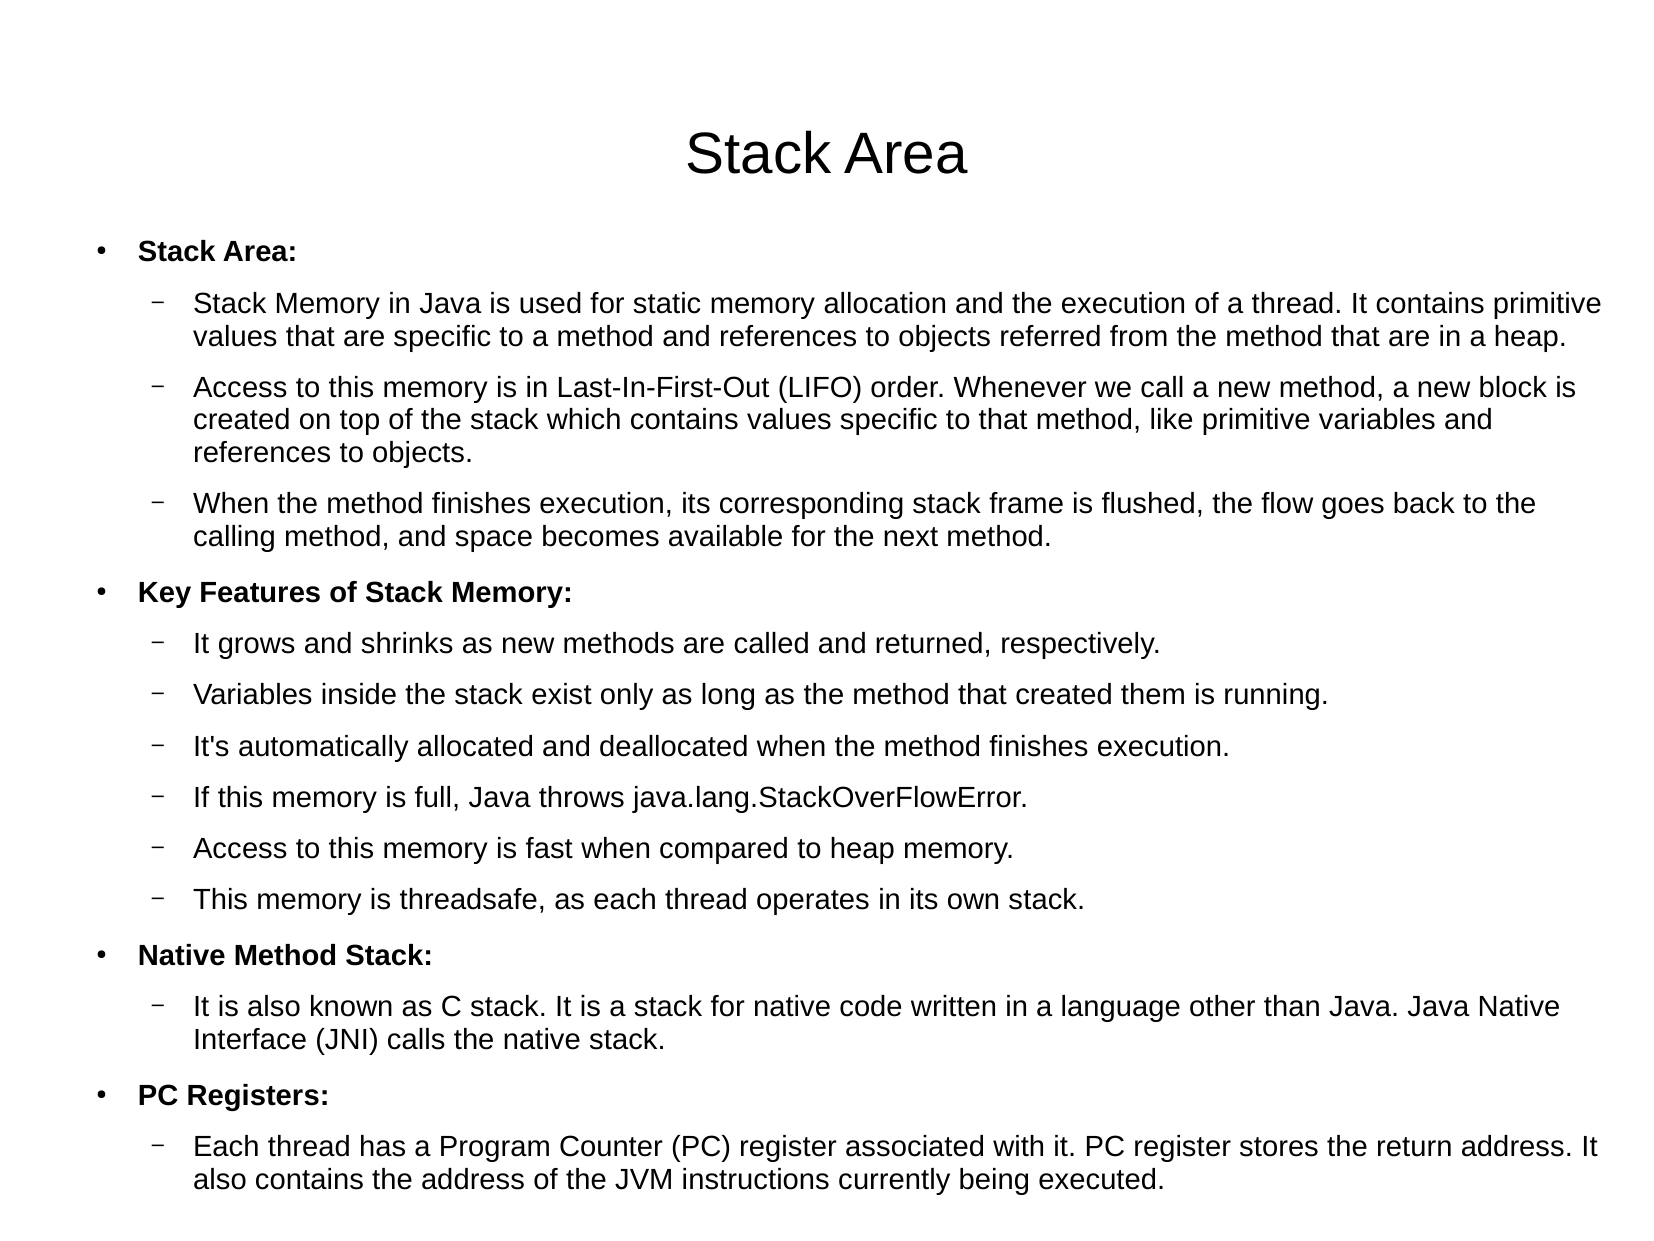

# Stack Area
Stack Area:
Stack Memory in Java is used for static memory allocation and the execution of a thread. It contains primitive values that are specific to a method and references to objects referred from the method that are in a heap.
Access to this memory is in Last-In-First-Out (LIFO) order. Whenever we call a new method, a new block is created on top of the stack which contains values specific to that method, like primitive variables and references to objects.
When the method finishes execution, its corresponding stack frame is flushed, the flow goes back to the calling method, and space becomes available for the next method.
Key Features of Stack Memory:
It grows and shrinks as new methods are called and returned, respectively.
Variables inside the stack exist only as long as the method that created them is running.
It's automatically allocated and deallocated when the method finishes execution.
If this memory is full, Java throws java.lang.StackOverFlowError.
Access to this memory is fast when compared to heap memory.
This memory is threadsafe, as each thread operates in its own stack.
Native Method Stack:
It is also known as C stack. It is a stack for native code written in a language other than Java. Java Native Interface (JNI) calls the native stack.
PC Registers:
Each thread has a Program Counter (PC) register associated with it. PC register stores the return address. It also contains the address of the JVM instructions currently being executed.